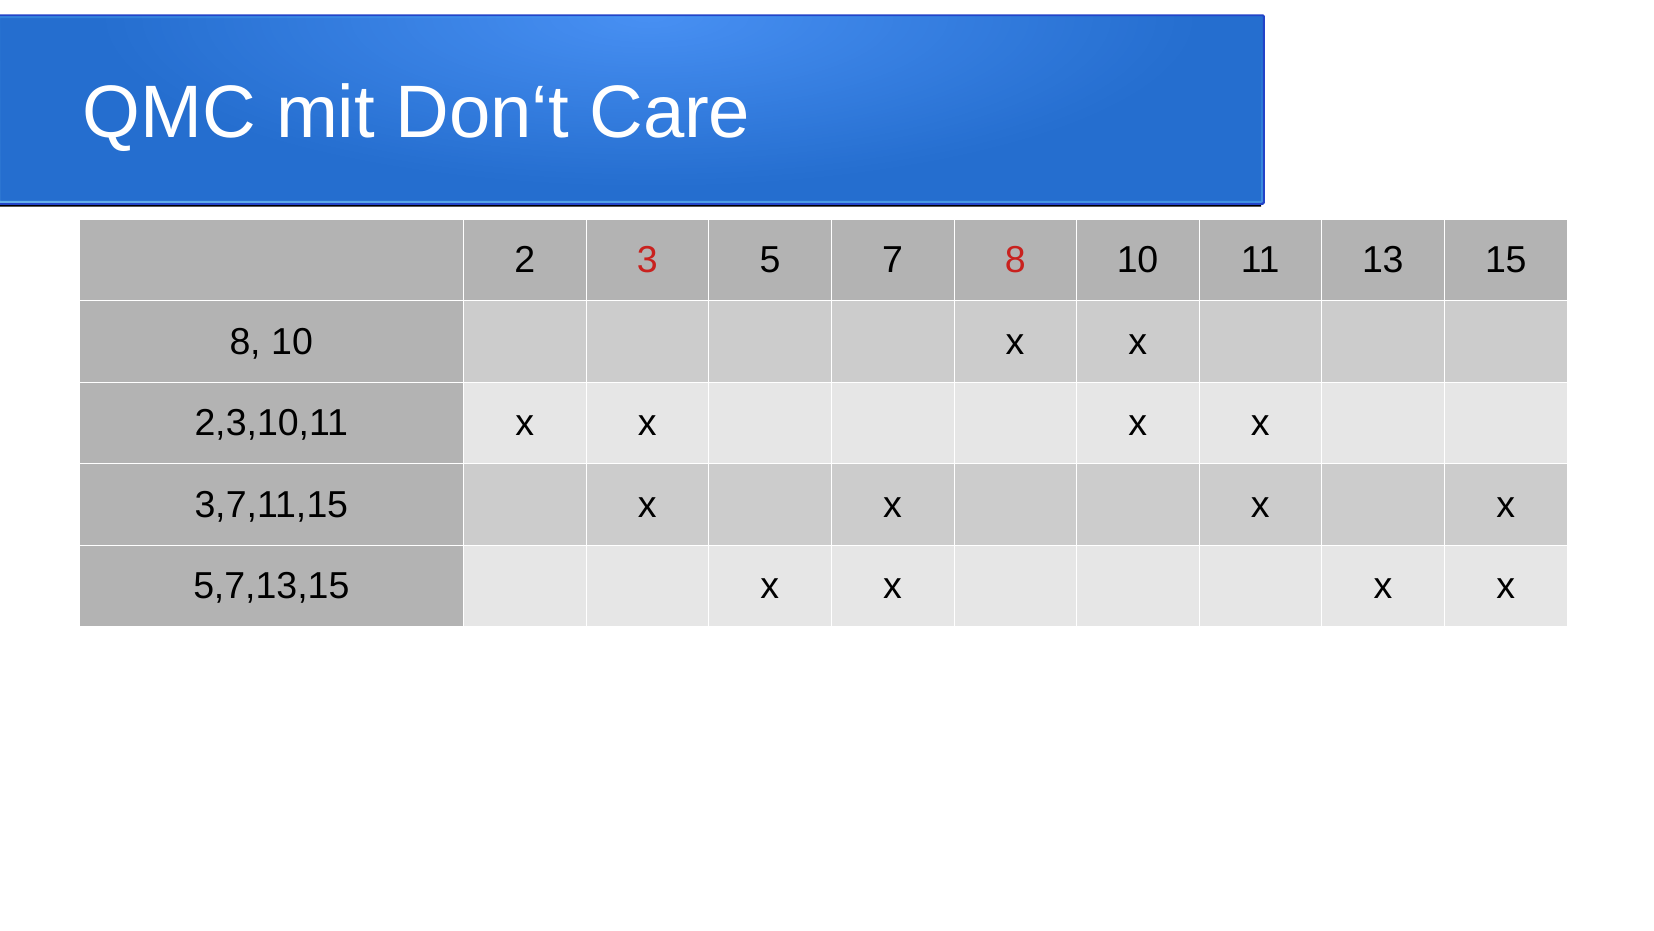

# QMC mit Don‘t Care
| | 2 | 3 | 5 | 7 | 8 | 10 | 11 | 13 | 15 |
| --- | --- | --- | --- | --- | --- | --- | --- | --- | --- |
| 8, 10 | | | | | x | x | | | |
| 2,3,10,11 | x | x | | | | x | x | | |
| 3,7,11,15 | | x | | x | | | x | | x |
| 5,7,13,15 | | | x | x | | | | x | x |